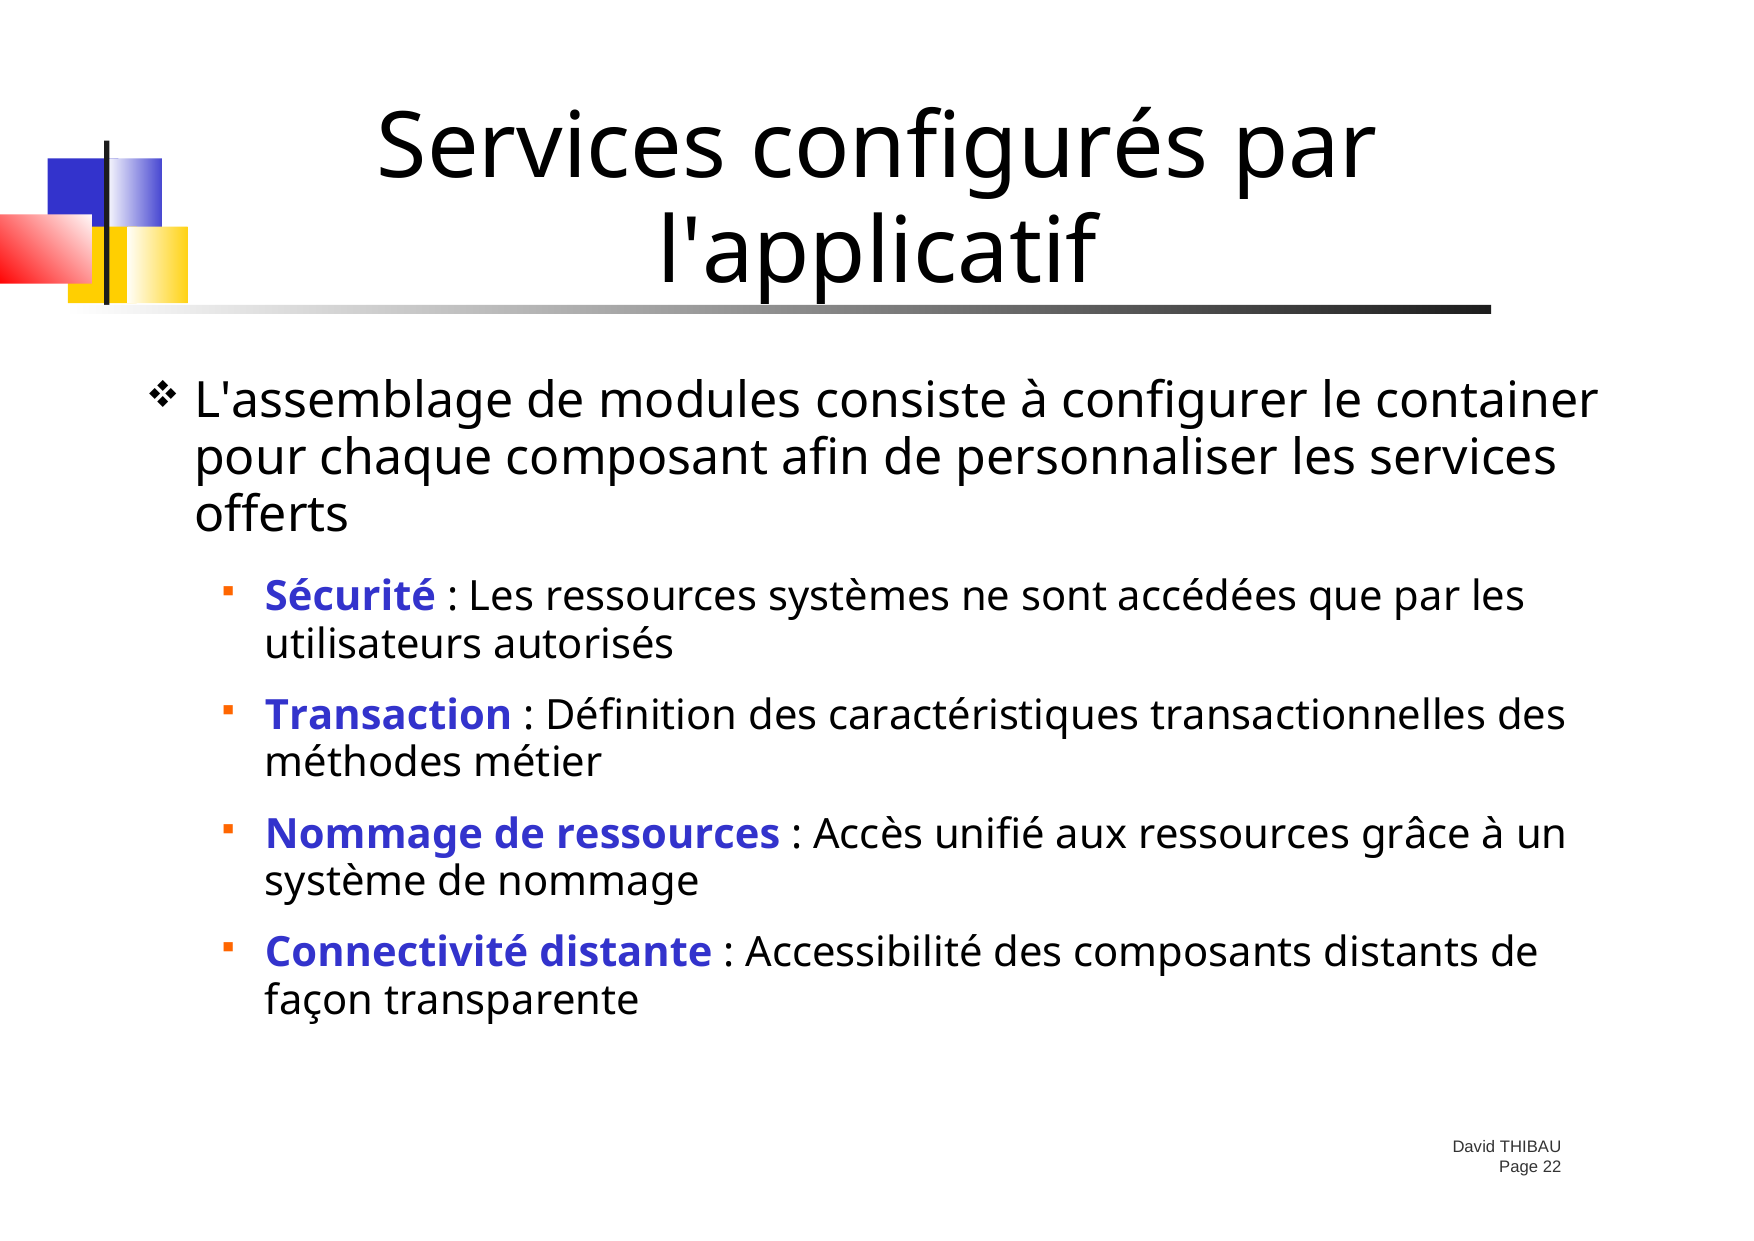

# Services configurés par l'applicatif
L'assemblage de modules consiste à configurer le container pour chaque composant afin de personnaliser les services offerts
Sécurité : Les ressources systèmes ne sont accédées que par les utilisateurs autorisés
Transaction : Définition des caractéristiques transactionnelles des méthodes métier
Nommage de ressources : Accès unifié aux ressources grâce à un système de nommage
Connectivité distante : Accessibilité des composants distants de façon transparente